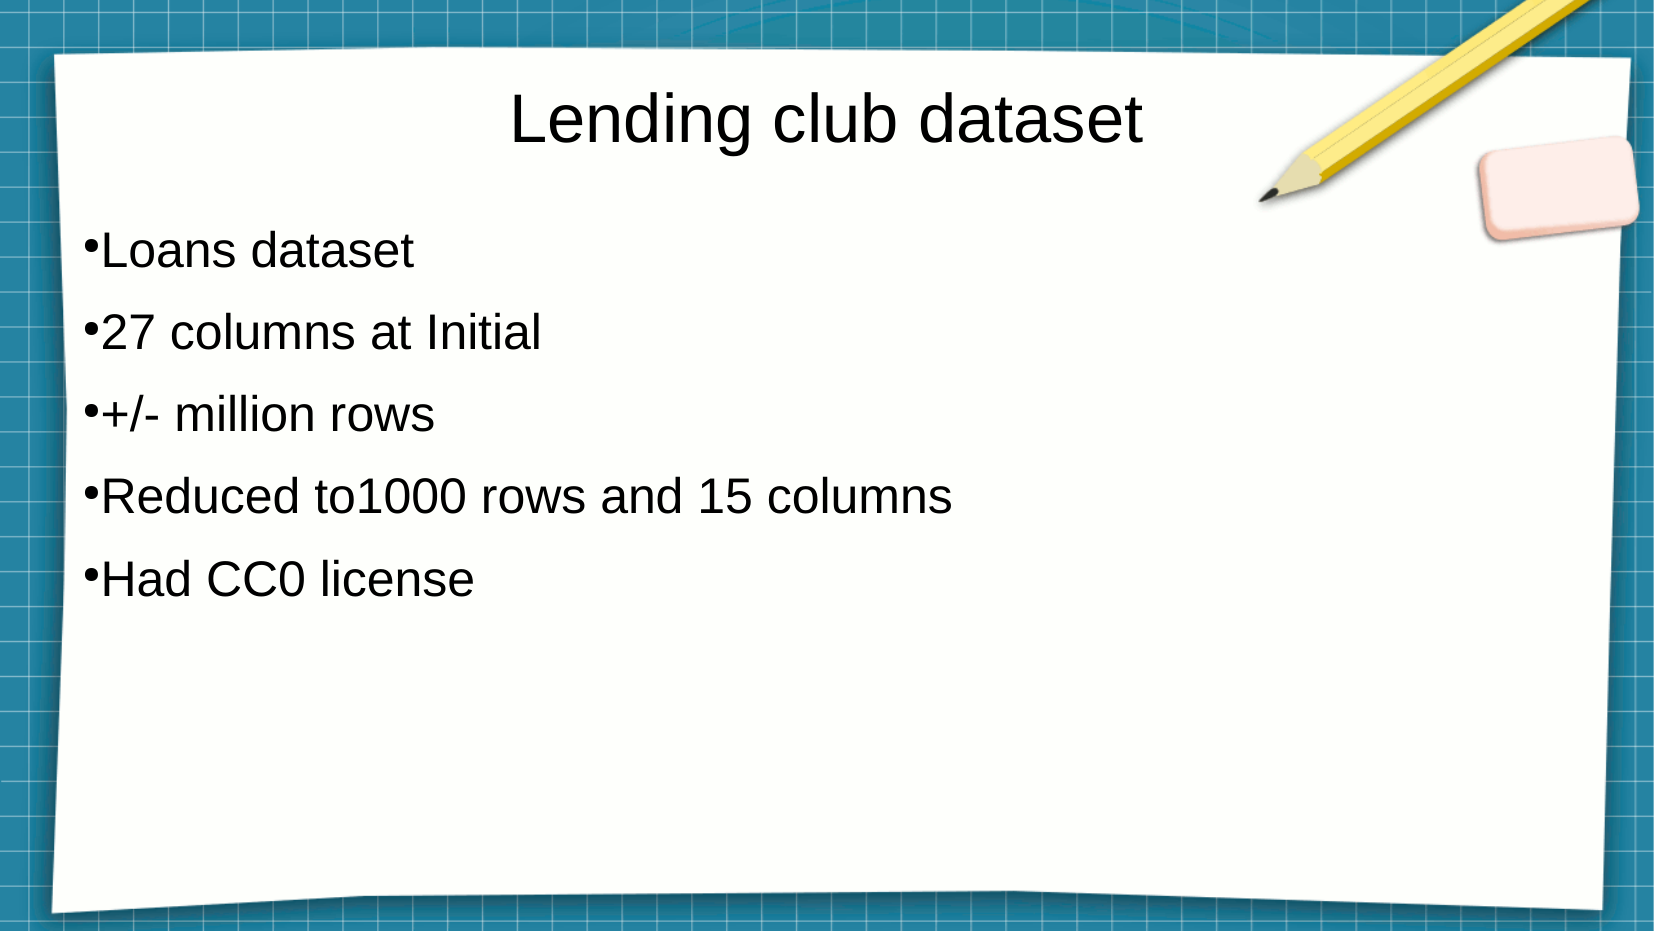

# Lending club dataset
Loans dataset
27 columns at Initial
+/- million rows
Reduced to1000 rows and 15 columns
Had CC0 license